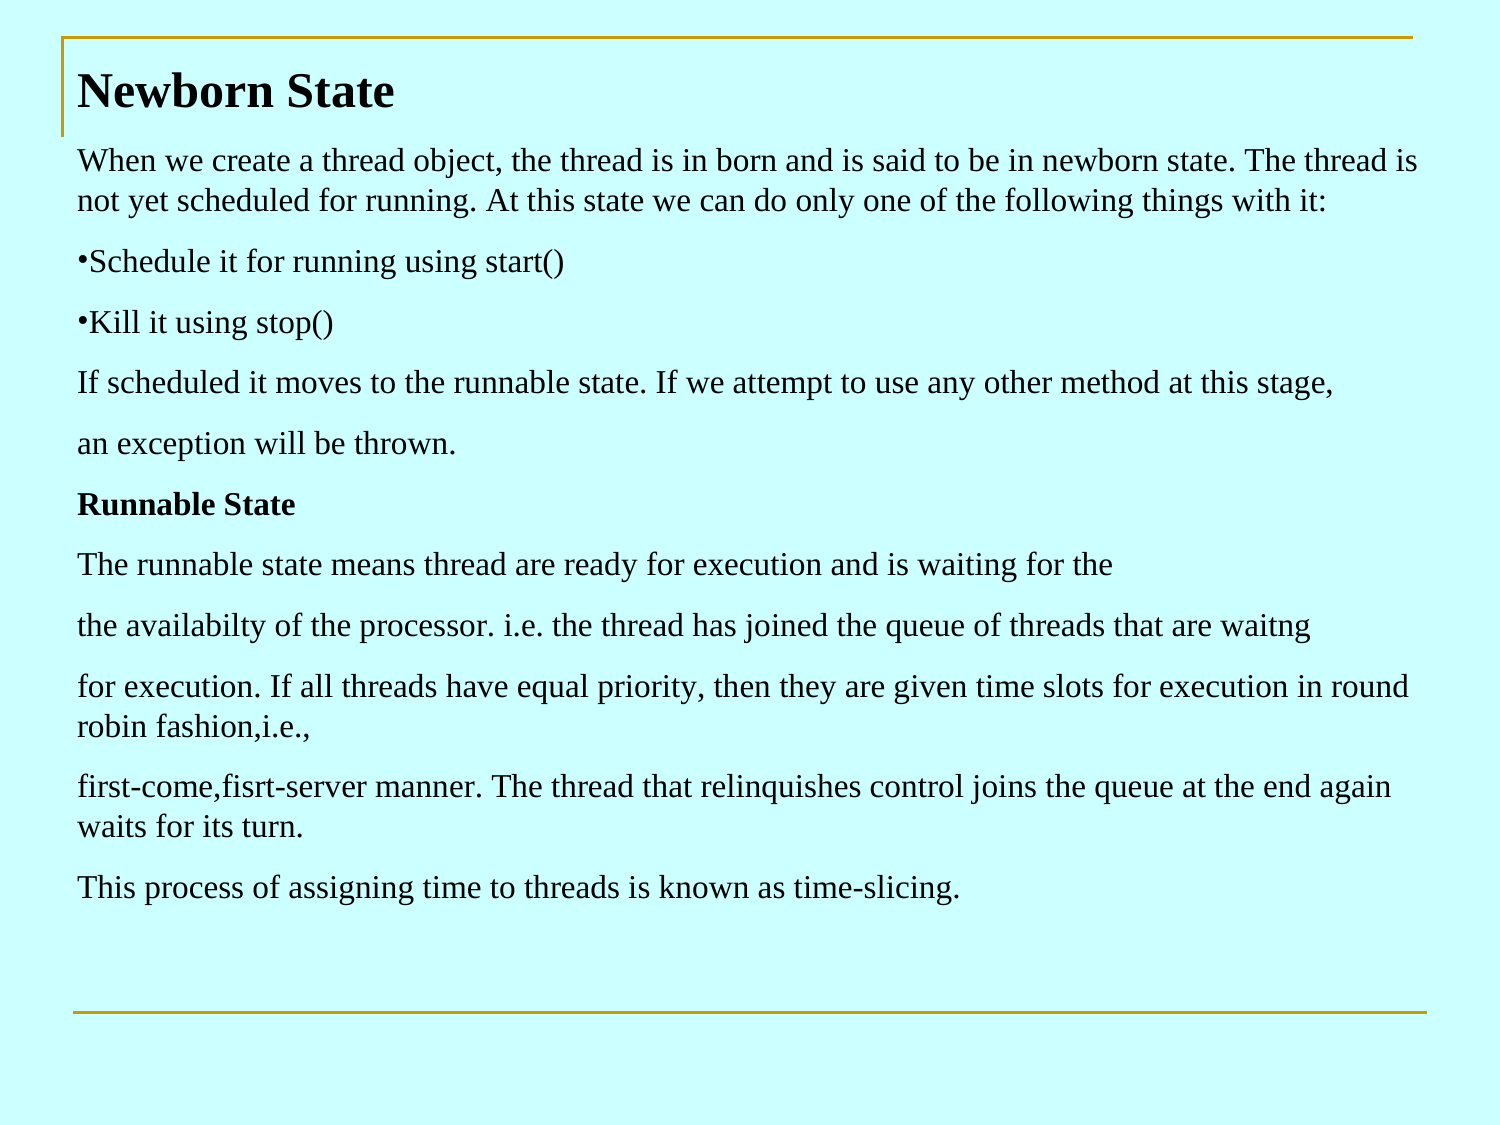

Newborn State
When we create a thread object, the thread is in born and is said to be in newborn state. The thread is not yet scheduled for running. At this state we can do only one of the following things with it:
Schedule it for running using start()
Kill it using stop()
If scheduled it moves to the runnable state. If we attempt to use any other method at this stage,
an exception will be thrown.
Runnable State
The runnable state means thread are ready for execution and is waiting for the
the availabilty of the processor. i.e. the thread has joined the queue of threads that are waitng
for execution. If all threads have equal priority, then they are given time slots for execution in round robin fashion,i.e.,
first-come,fisrt-server manner. The thread that relinquishes control joins the queue at the end again waits for its turn.
This process of assigning time to threads is known as time-slicing.